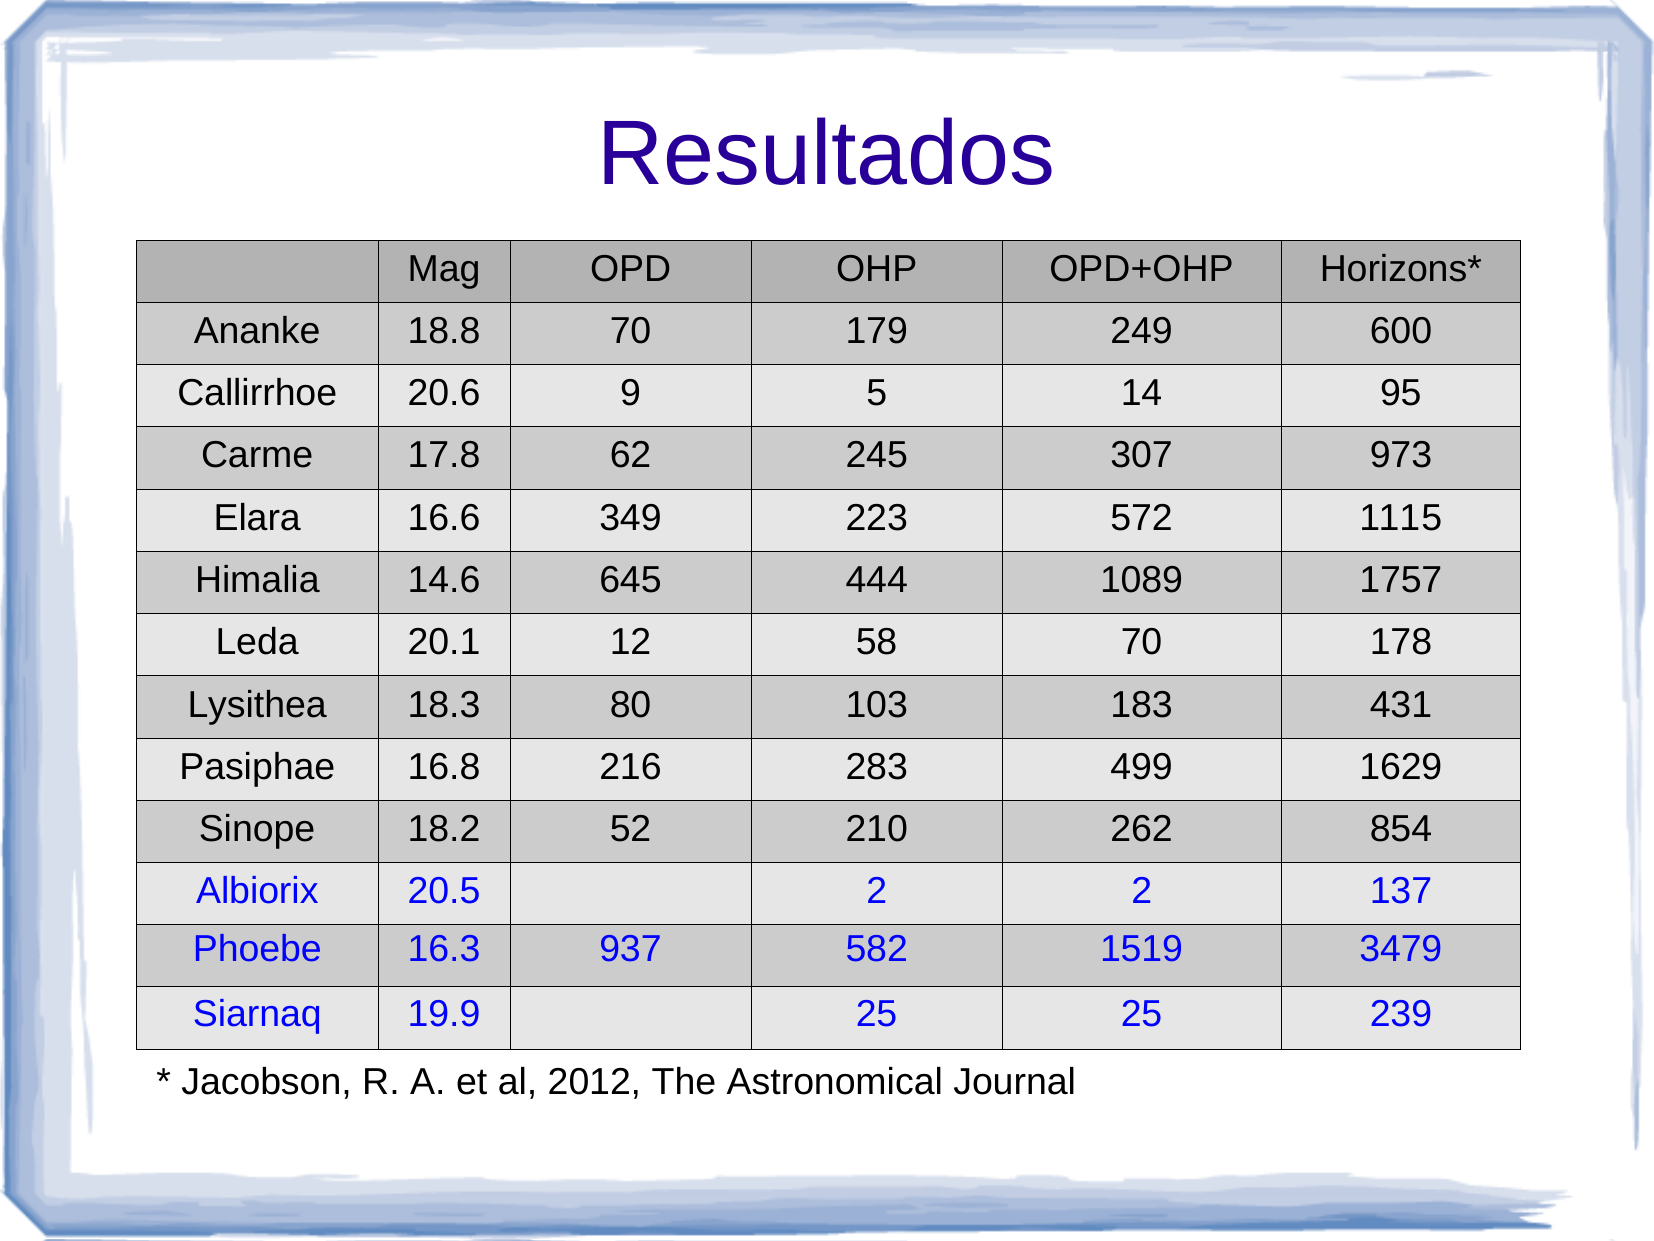

# Resultados
| | Mag | OPD | OHP | OPD+OHP | Horizons\* |
| --- | --- | --- | --- | --- | --- |
| Ananke | 18.8 | 70 | 179 | 249 | 600 |
| Callirrhoe | 20.6 | 9 | 5 | 14 | 95 |
| Carme | 17.8 | 62 | 245 | 307 | 973 |
| Elara | 16.6 | 349 | 223 | 572 | 1115 |
| Himalia | 14.6 | 645 | 444 | 1089 | 1757 |
| Leda | 20.1 | 12 | 58 | 70 | 178 |
| Lysithea | 18.3 | 80 | 103 | 183 | 431 |
| Pasiphae | 16.8 | 216 | 283 | 499 | 1629 |
| Sinope | 18.2 | 52 | 210 | 262 | 854 |
| Albiorix | 20.5 | | 2 | 2 | 137 |
| Phoebe | 16.3 | 937 | 582 | 1519 | 3479 |
| Siarnaq | 19.9 | | 25 | 25 | 239 |
* Jacobson, R. A. et al, 2012, The Astronomical Journal